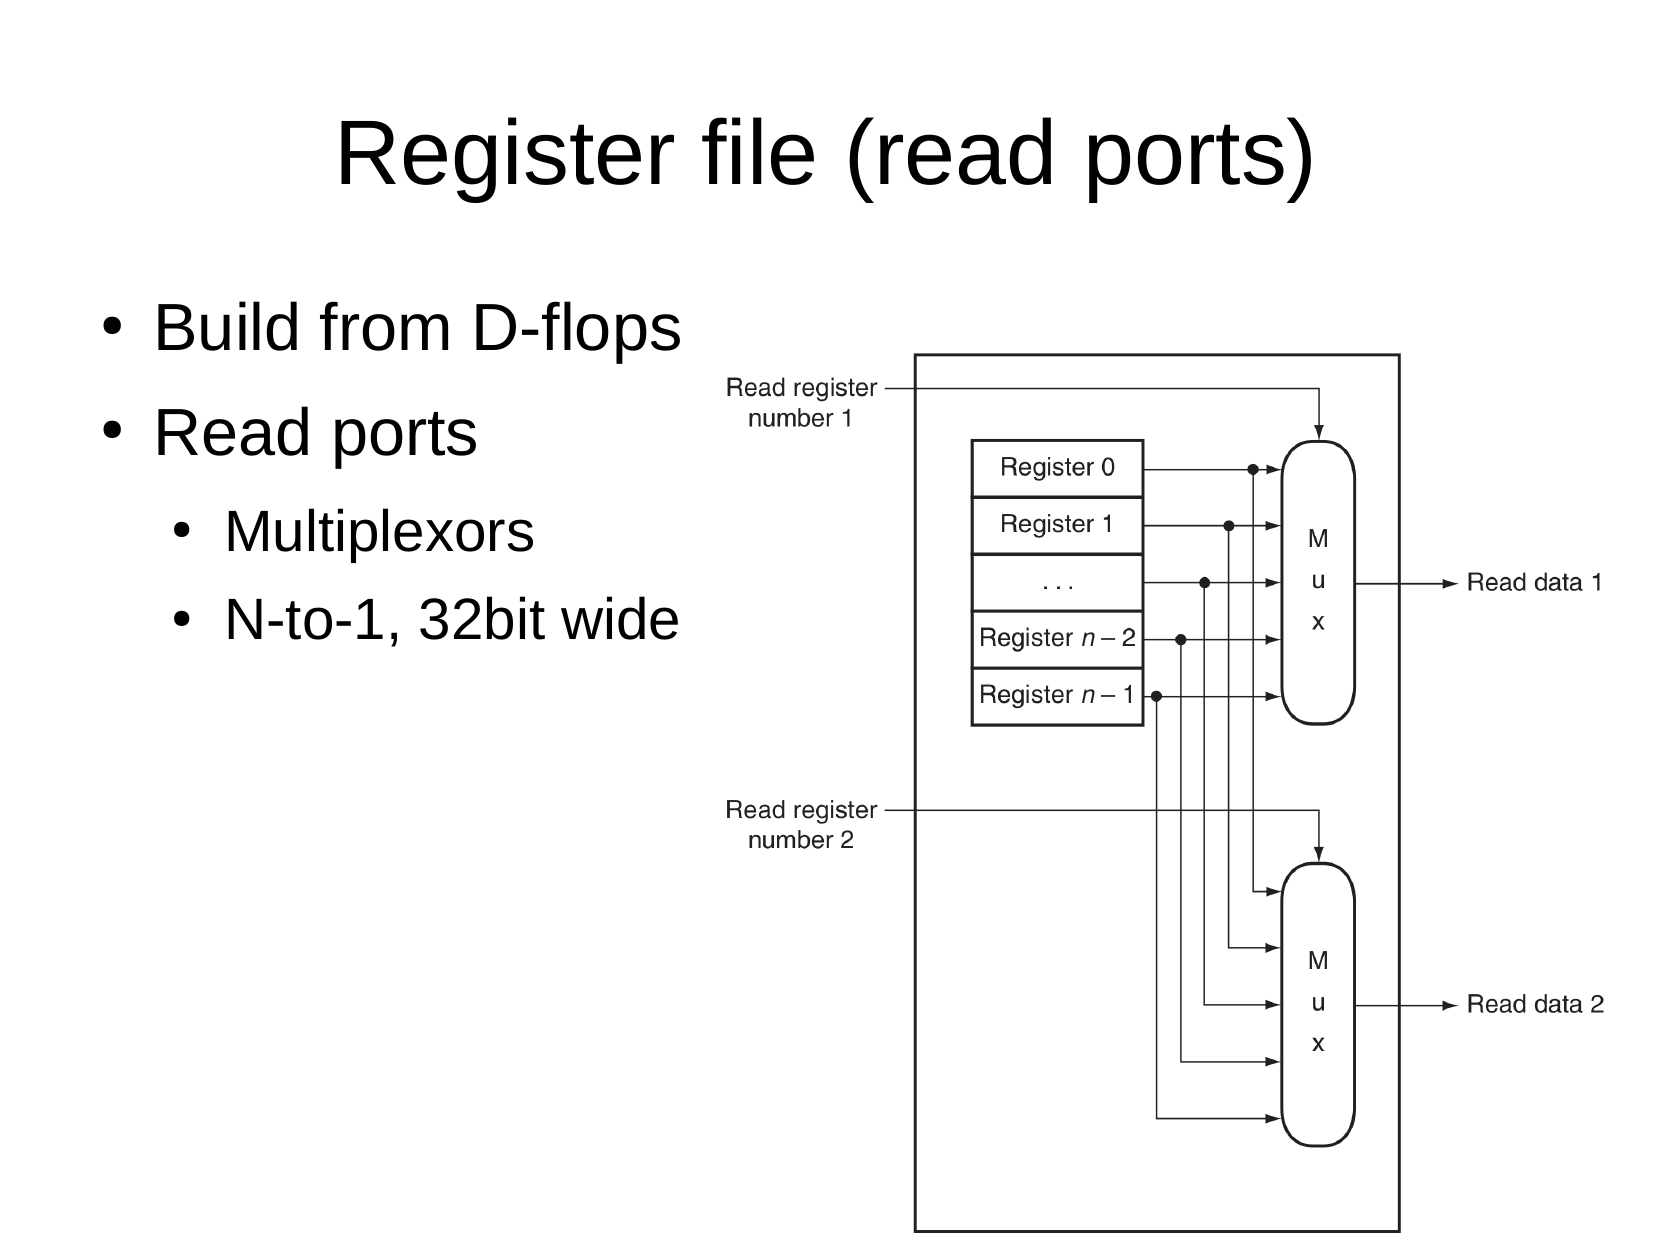

# Register file (read ports)
Build from D-flops
Read ports
Multiplexors
N-to-1, 32bit wide